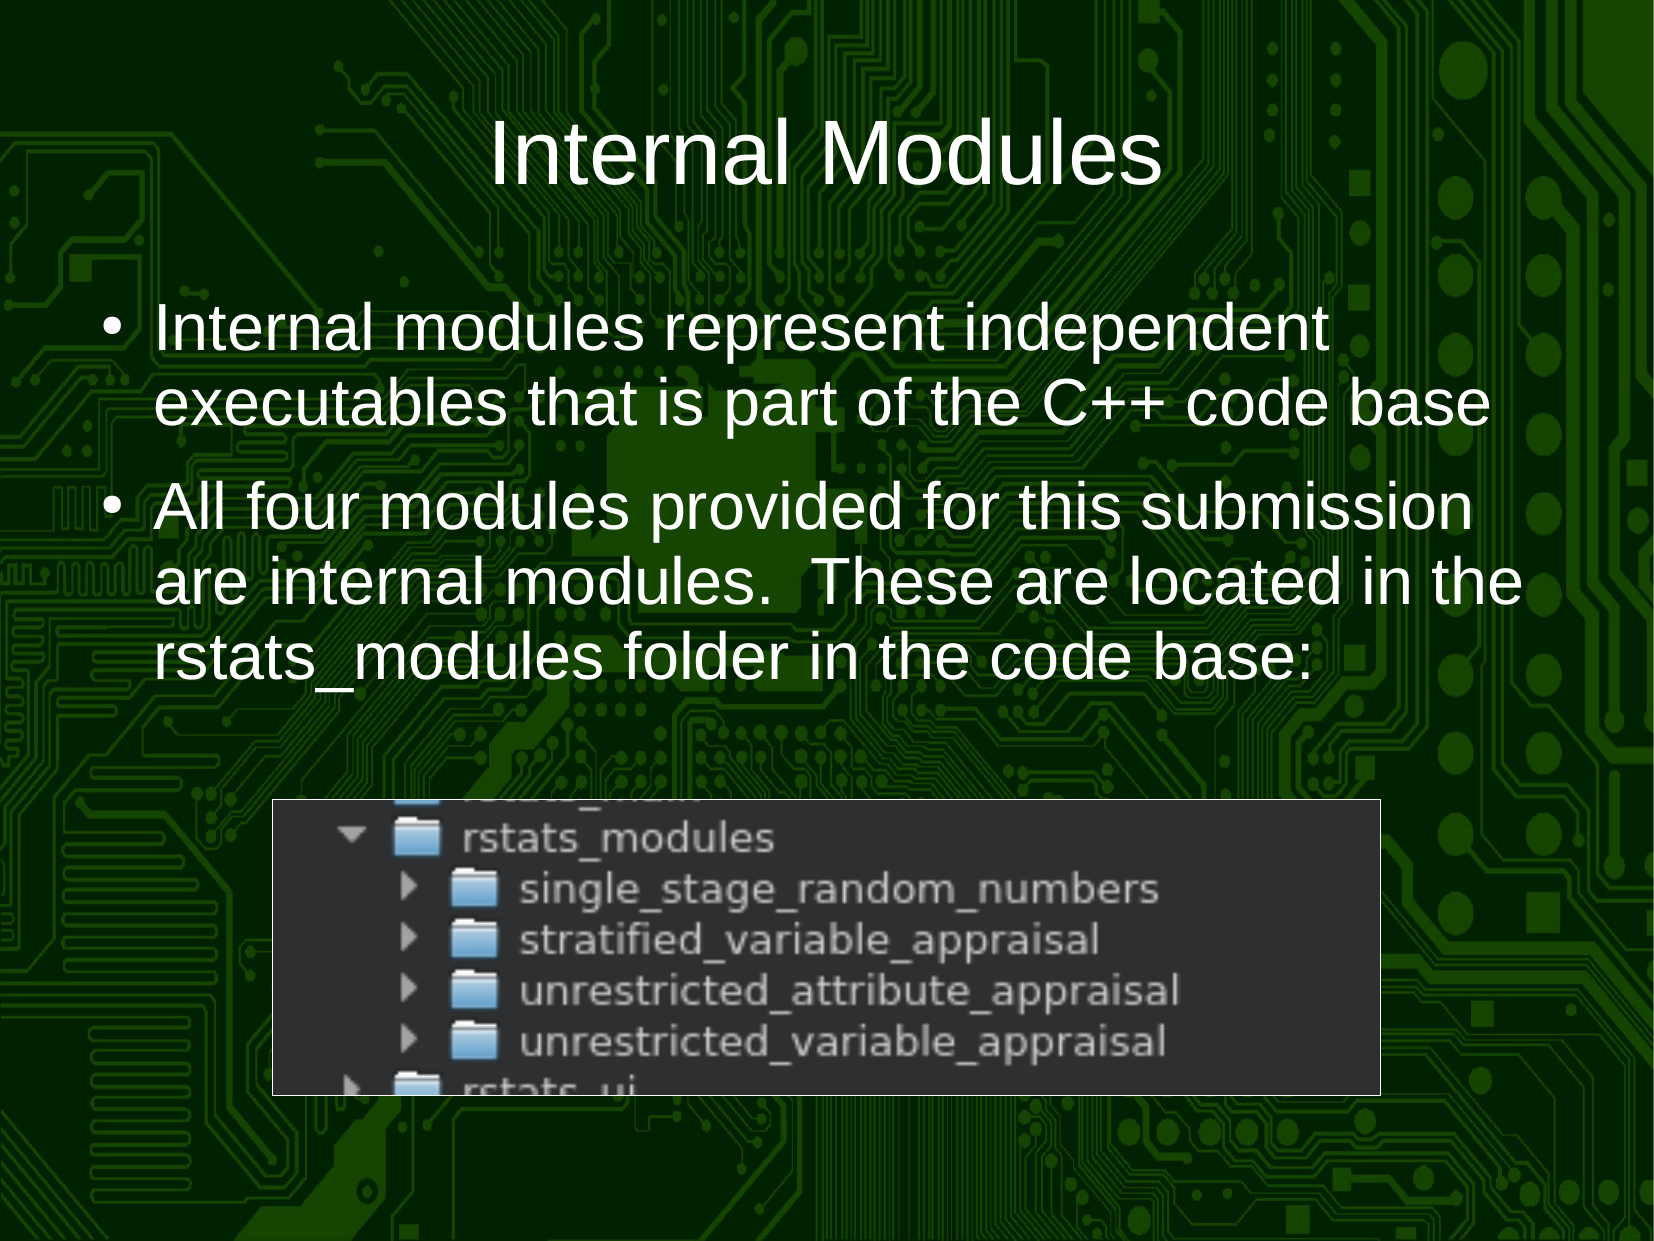

# Internal Modules
Internal modules represent independent executables that is part of the C++ code base
All four modules provided for this submission are internal modules. These are located in the rstats_modules folder in the code base: